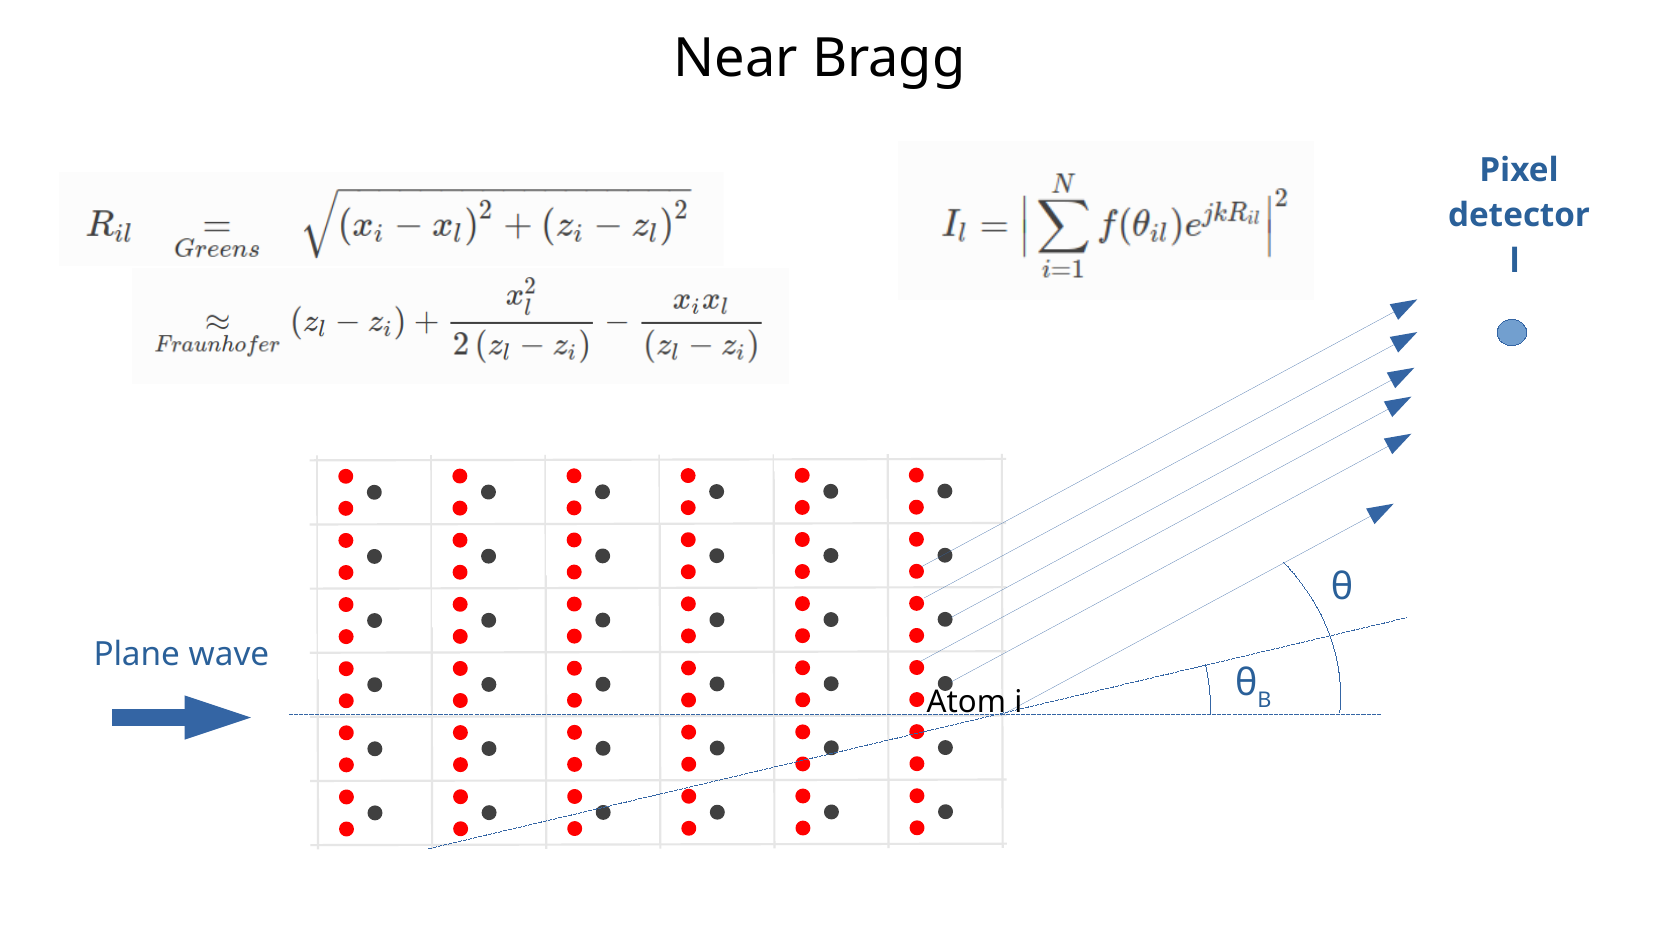

# Near Bragg
Pixel detector
l
θ
θB
Atom i
Plane wave